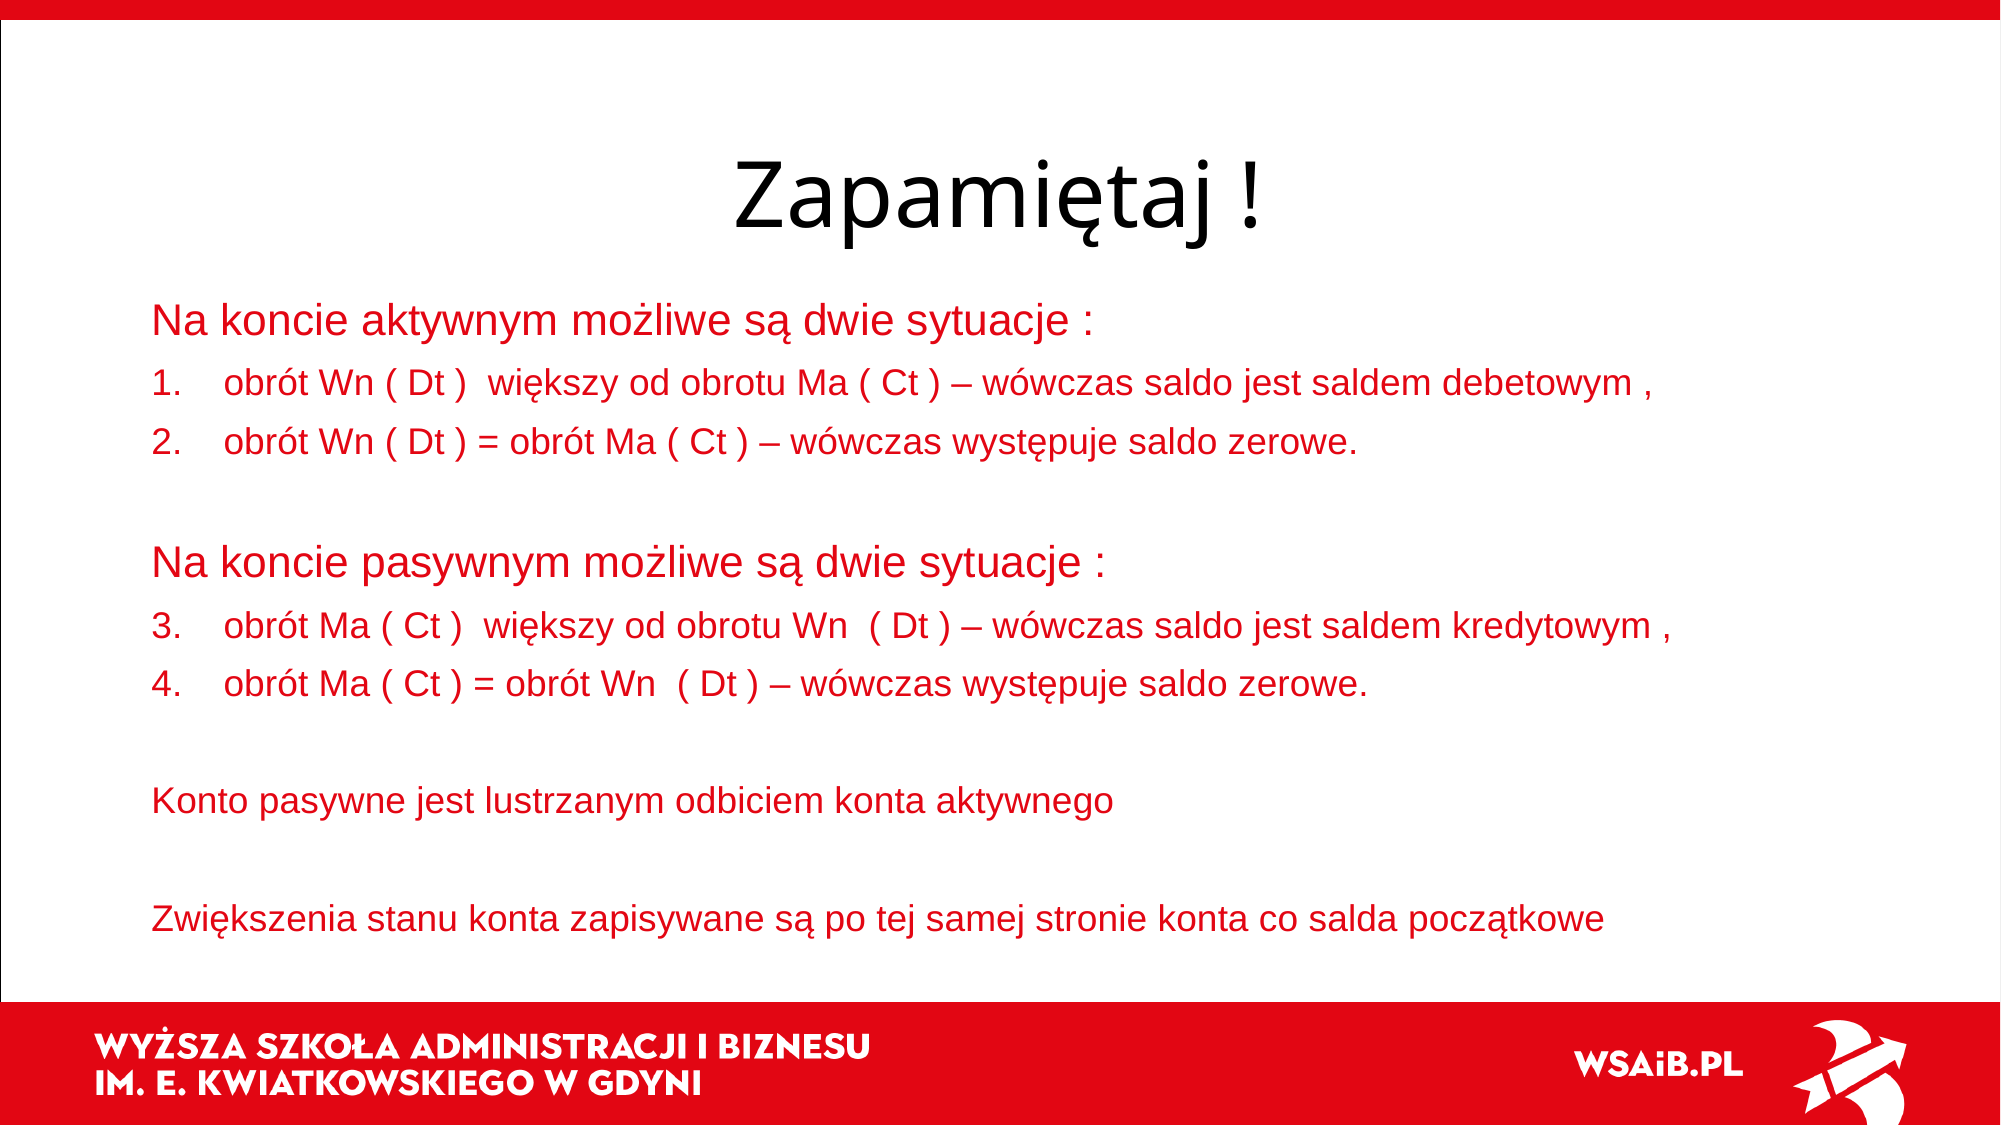

# Zapamiętaj !
Na koncie aktywnym możliwe są dwie sytuacje :
obrót Wn ( Dt ) większy od obrotu Ma ( Ct ) – wówczas saldo jest saldem debetowym ,
obrót Wn ( Dt ) = obrót Ma ( Ct ) – wówczas występuje saldo zerowe.
Na koncie pasywnym możliwe są dwie sytuacje :
obrót Ma ( Ct ) większy od obrotu Wn ( Dt ) – wówczas saldo jest saldem kredytowym ,
obrót Ma ( Ct ) = obrót Wn ( Dt ) – wówczas występuje saldo zerowe.
Konto pasywne jest lustrzanym odbiciem konta aktywnego
Zwiększenia stanu konta zapisywane są po tej samej stronie konta co salda początkowe